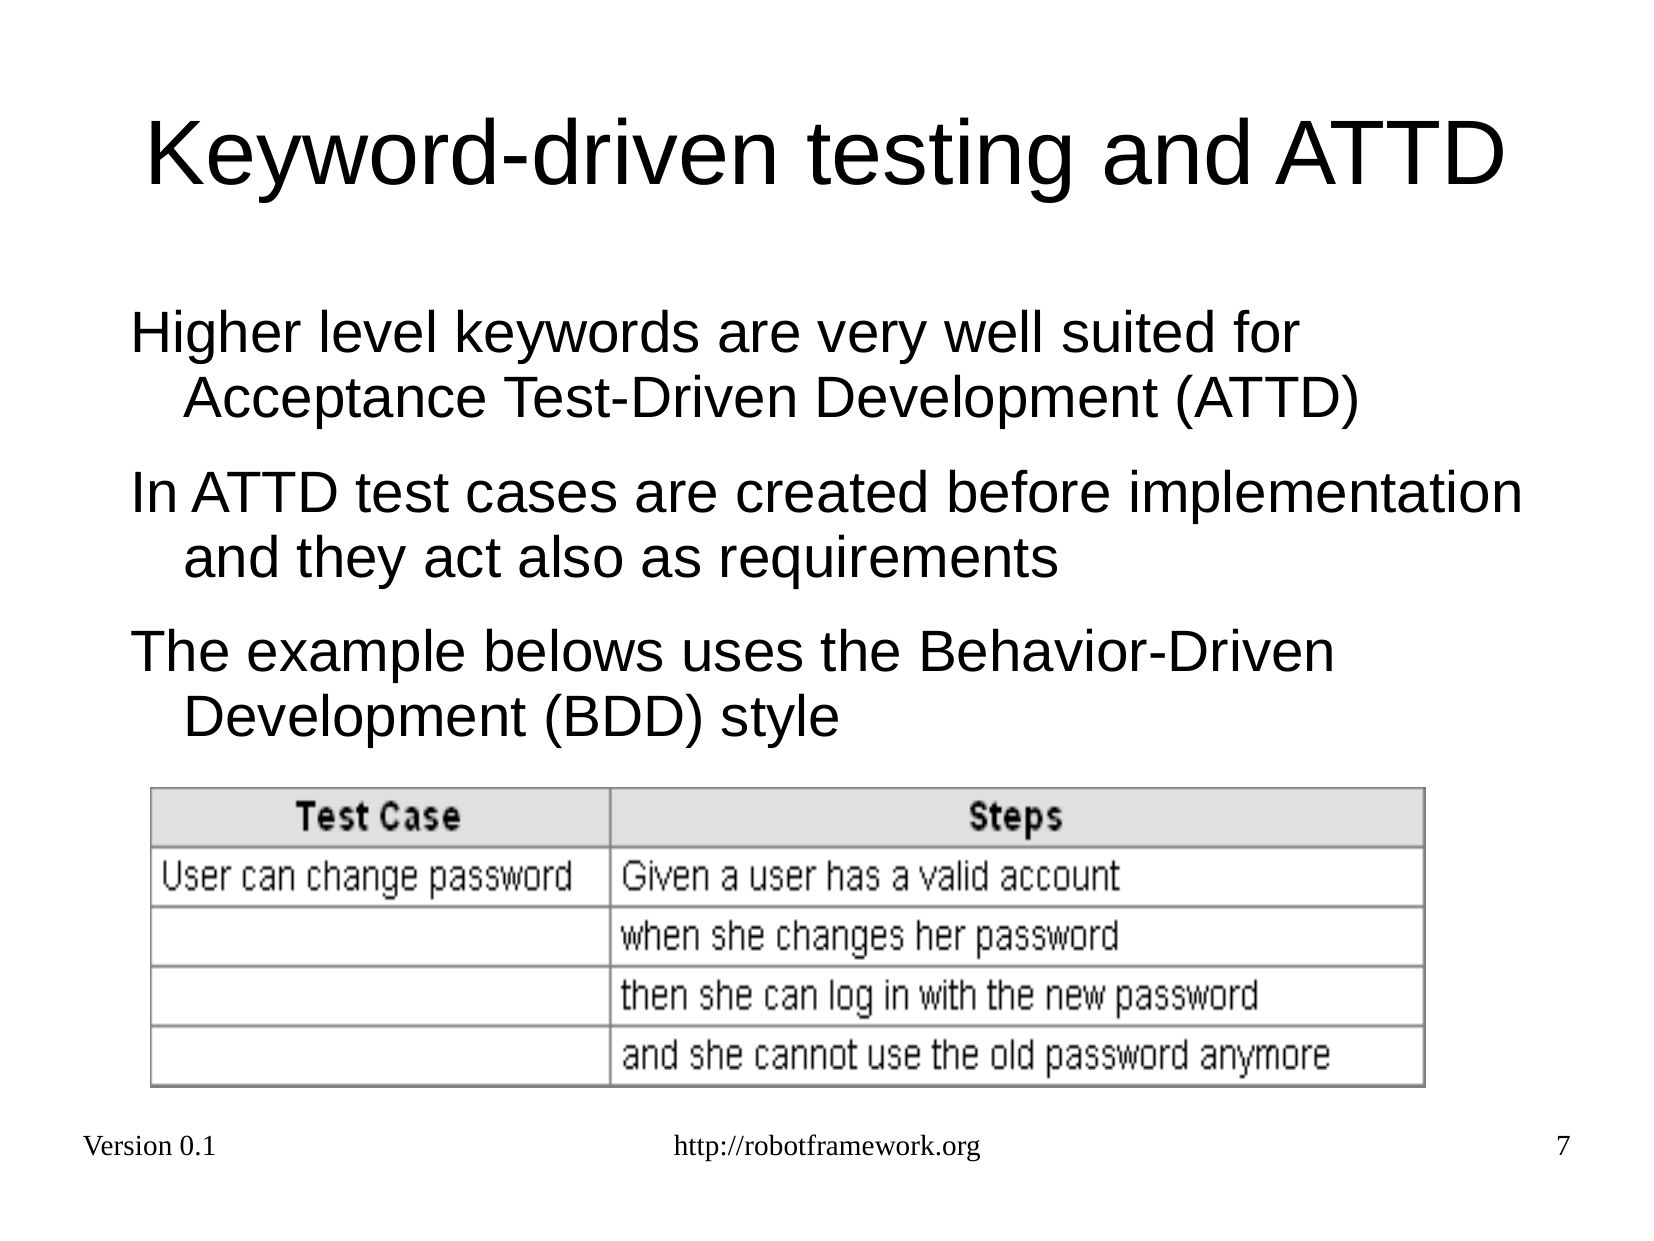

# Keyword-driven testing and ATTD
Higher level keywords are very well suited for Acceptance Test-Driven Development (ATTD)
In ATTD test cases are created before implementation and they act also as requirements
The example belows uses the Behavior-Driven Development (BDD) style
Version 0.1
http://robotframework.org
7